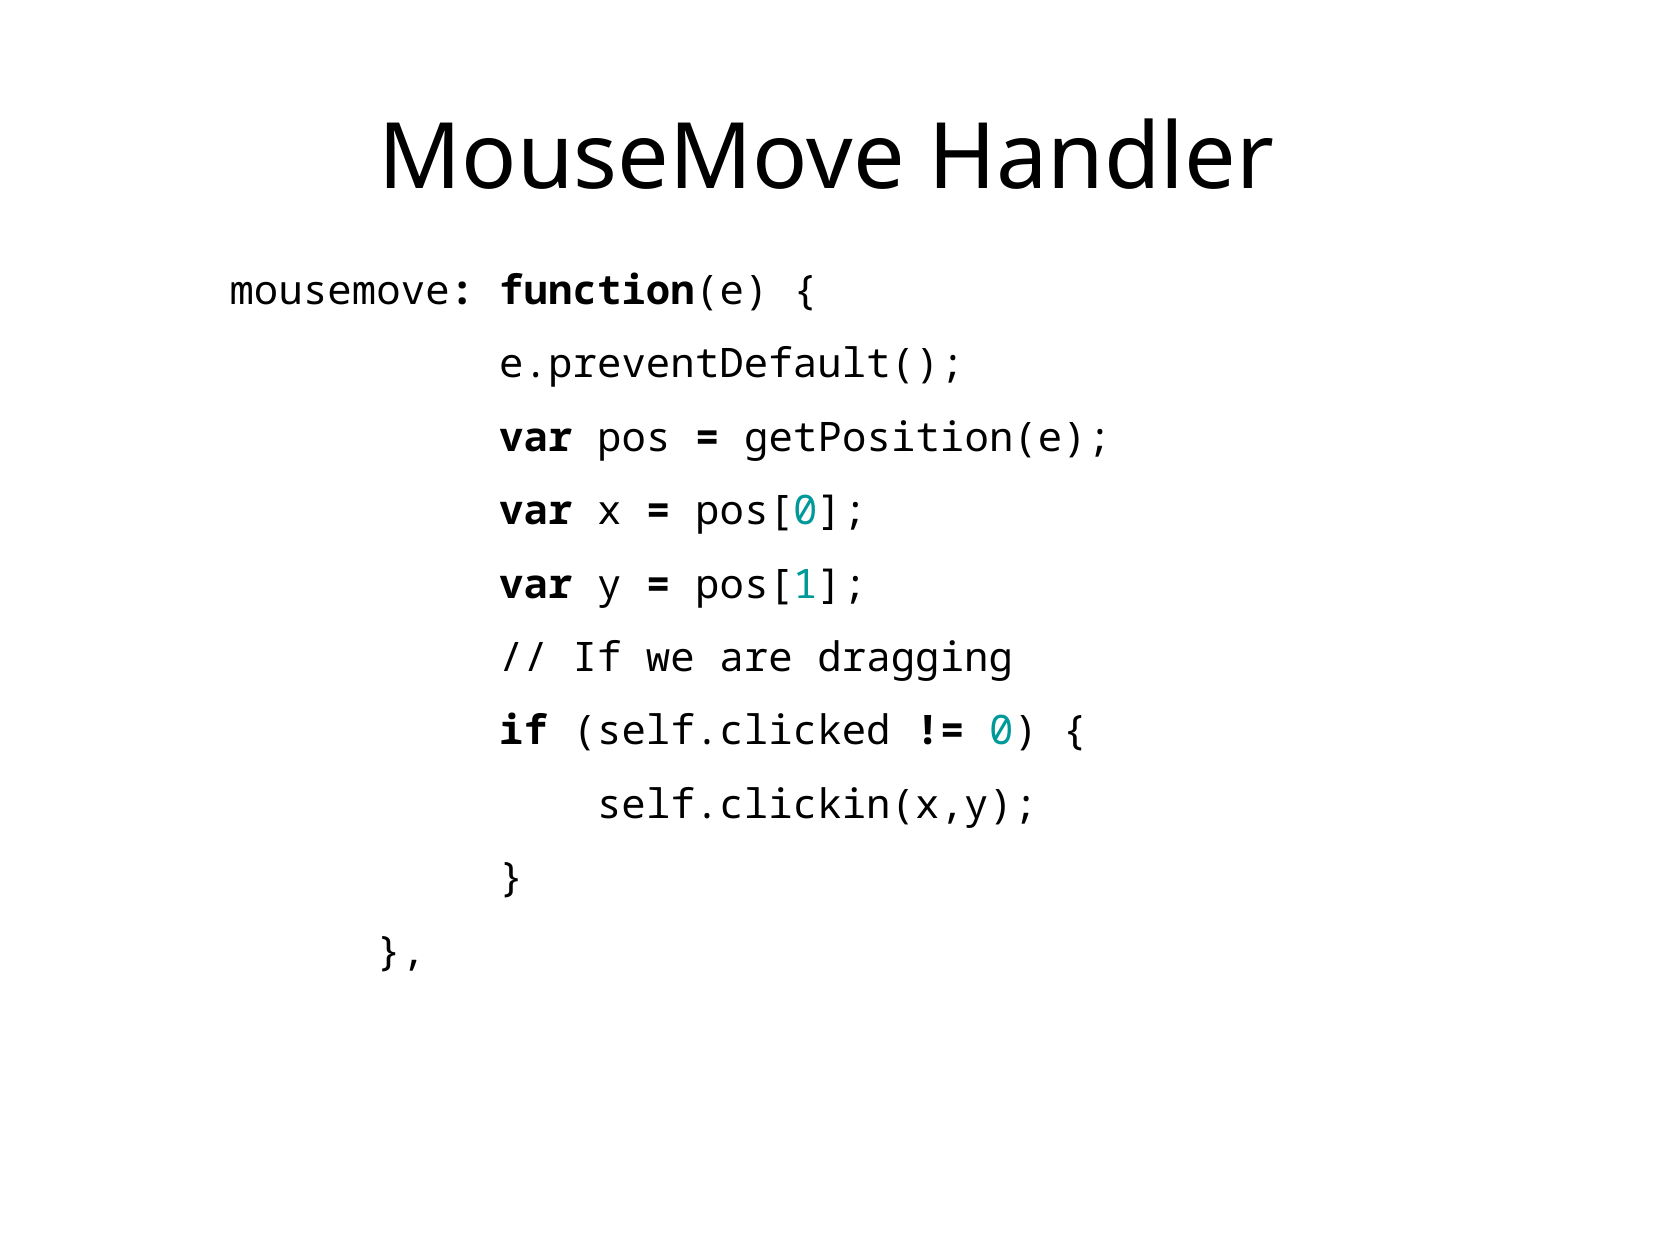

# MouseMove Handler
 mousemove: function(e) {
             e.preventDefault();
                 var pos = getPosition(e);
                 var x = pos[0];
                 var y = pos[1];
 // If we are dragging
 if (self.clicked != 0) {
 self.clickin(x,y);
 }
 },